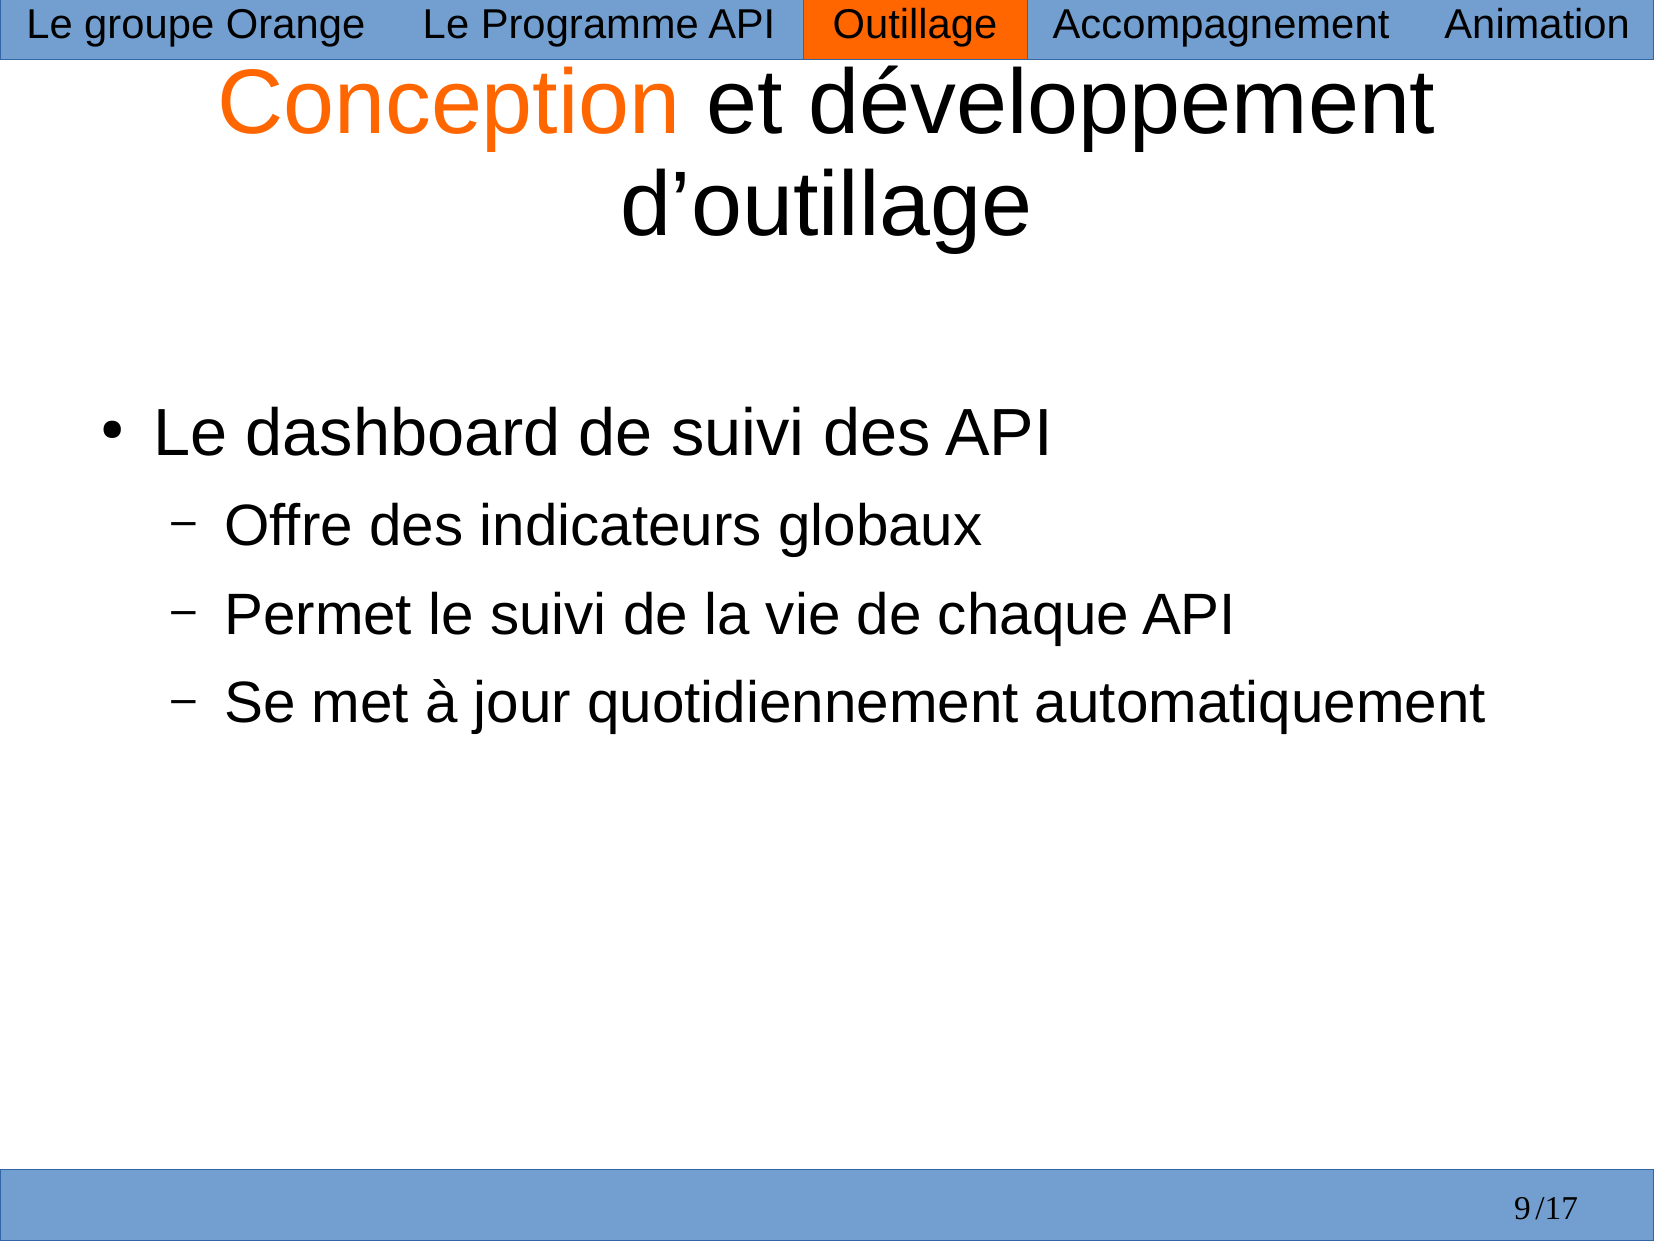

Le groupe Orange Le Programme API Outillage Accompagnement Animation
# Conception et développement d’outillage
Le dashboard de suivi des API
Offre des indicateurs globaux
Permet le suivi de la vie de chaque API
Se met à jour quotidiennement automatiquement
9
/17